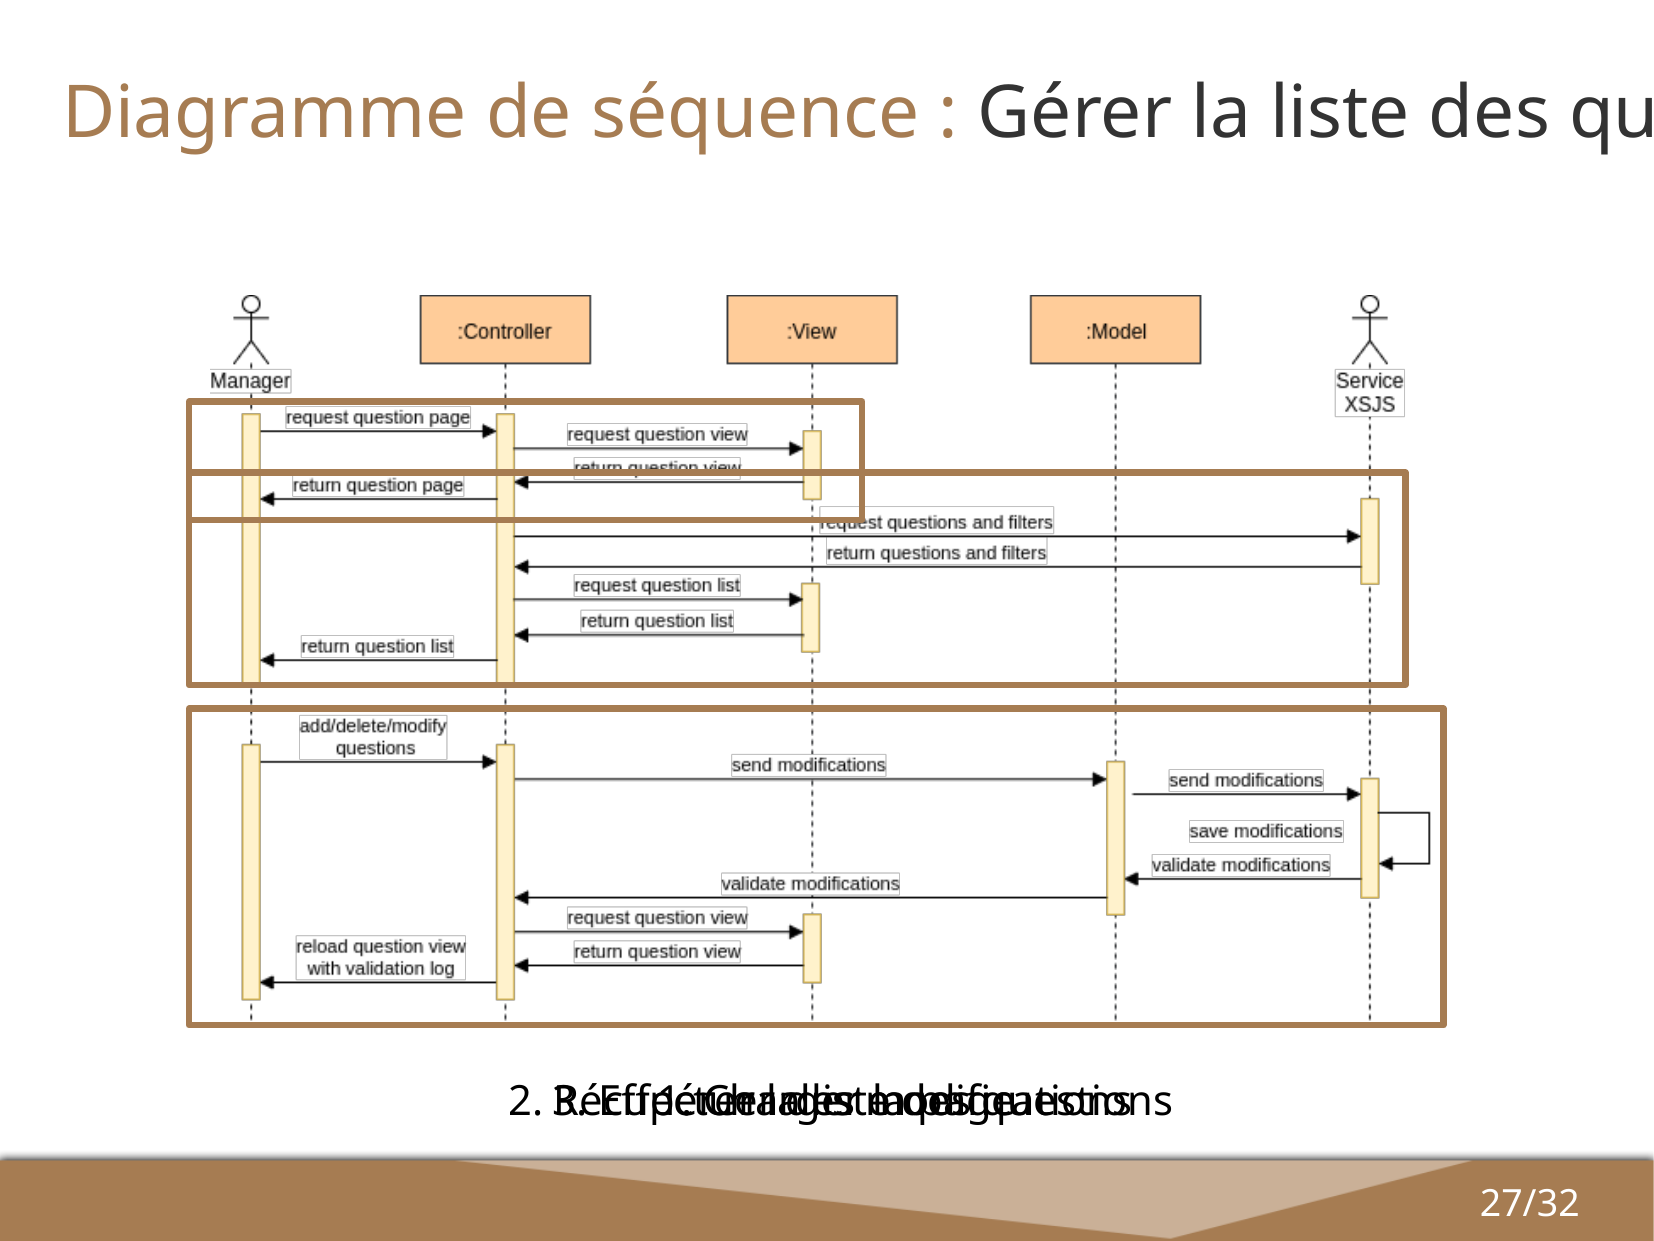

Diagramme de séquence : Gérer la liste des questions
3. Effectuer des modifications
2. Récupérer la liste des questions
1. Charger la page